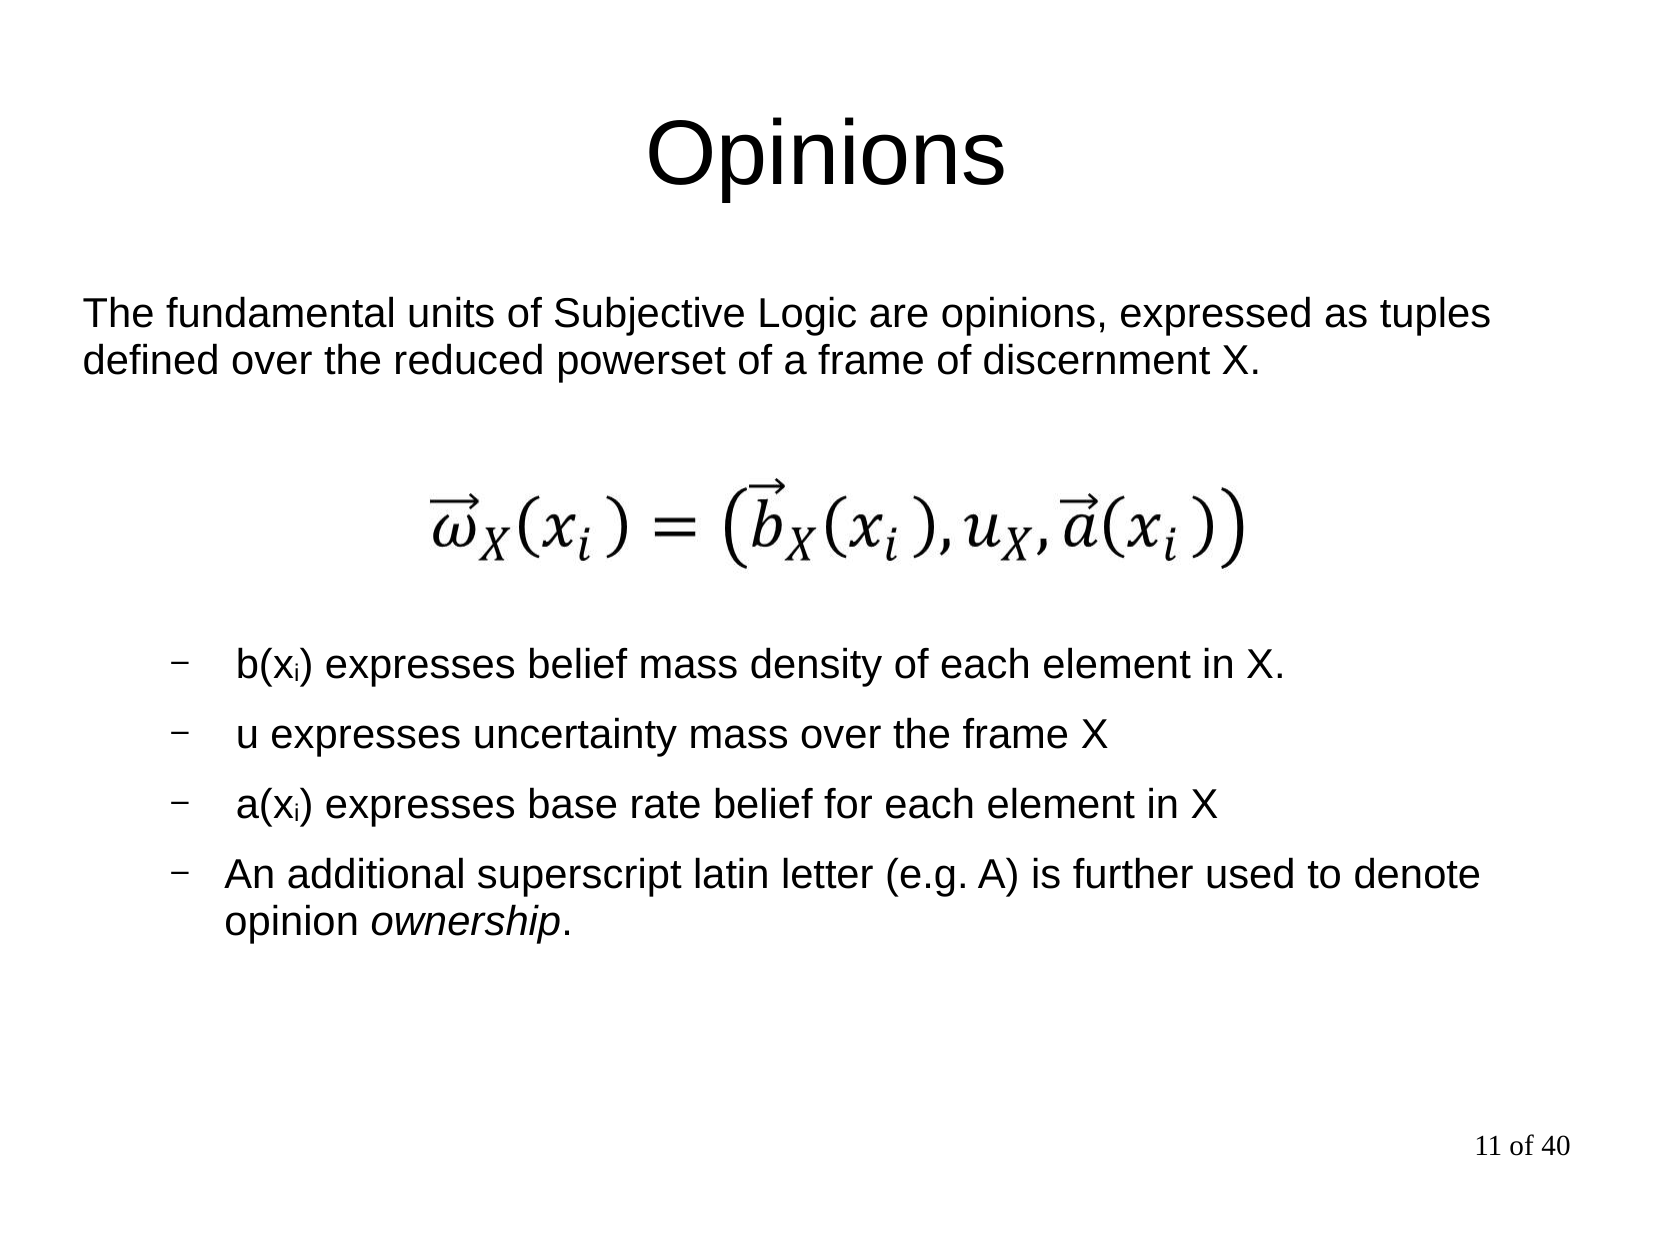

# Opinions
The fundamental units of Subjective Logic are opinions, expressed as tuples defined over the reduced powerset of a frame of discernment X.
 b(xi) expresses belief mass density of each element in X.
 u expresses uncertainty mass over the frame X
 a(xi) expresses base rate belief for each element in X
An additional superscript latin letter (e.g. A) is further used to denote opinion ownership.
11